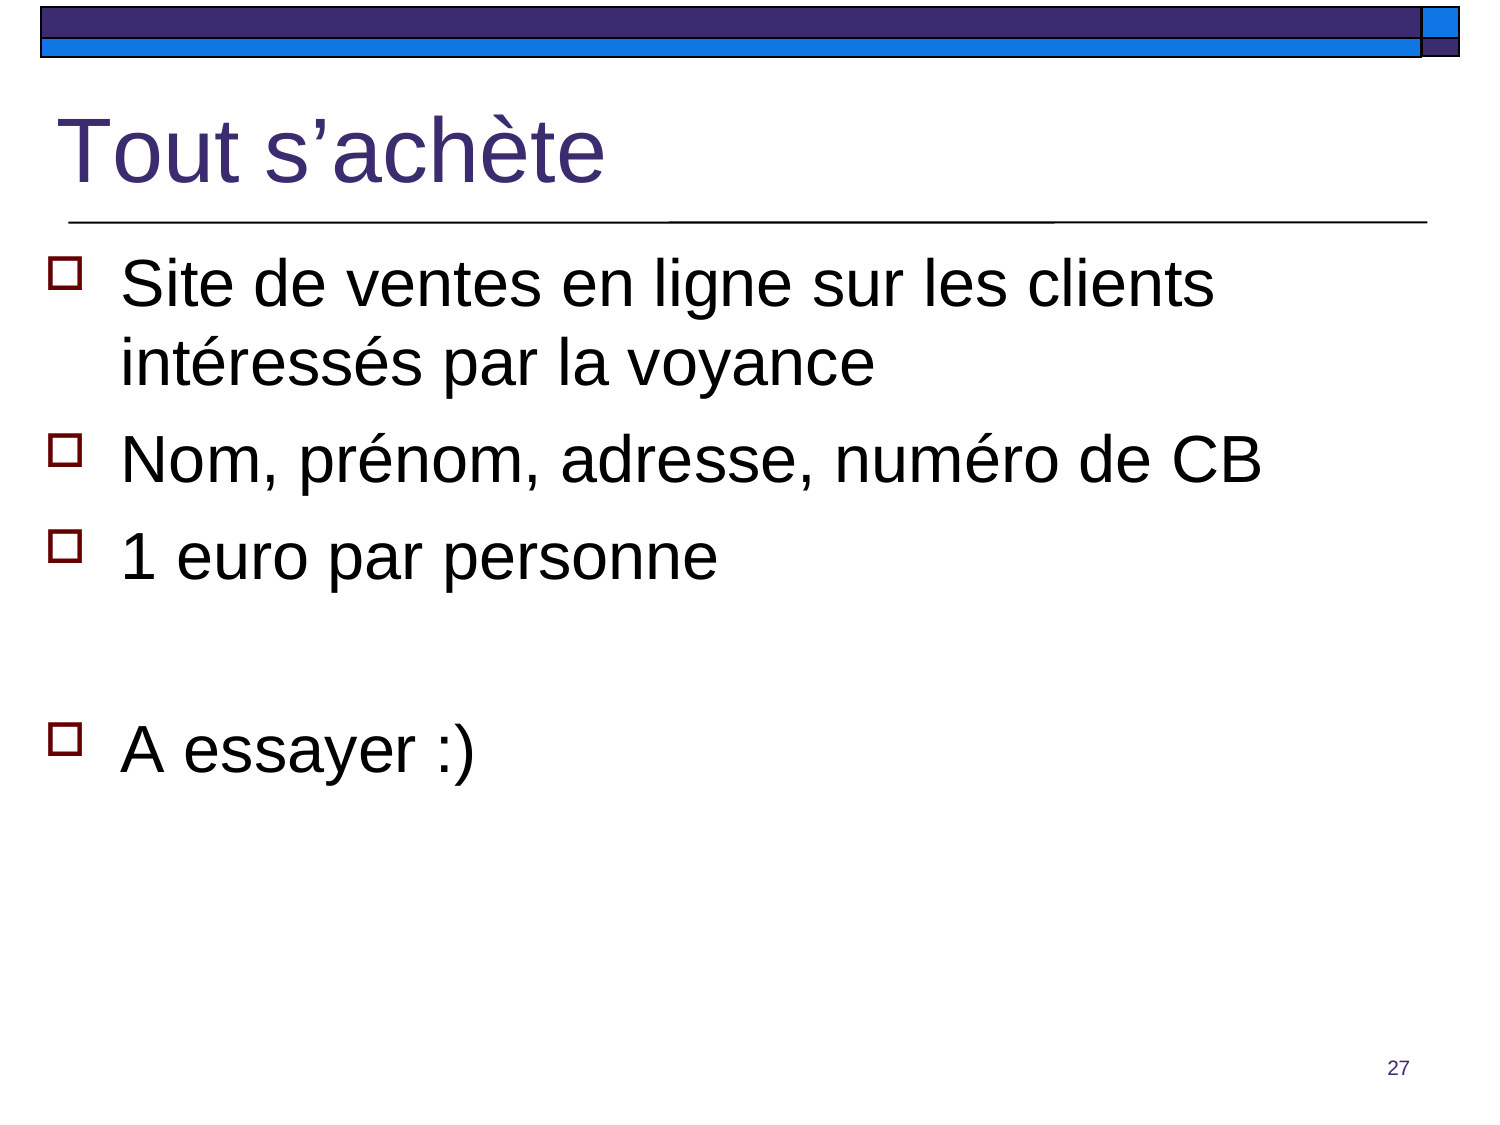

Tout s’achète
Site de ventes en ligne sur les clients intéressés par la voyance
Nom, prénom, adresse, numéro de CB
1 euro par personne
A essayer :)